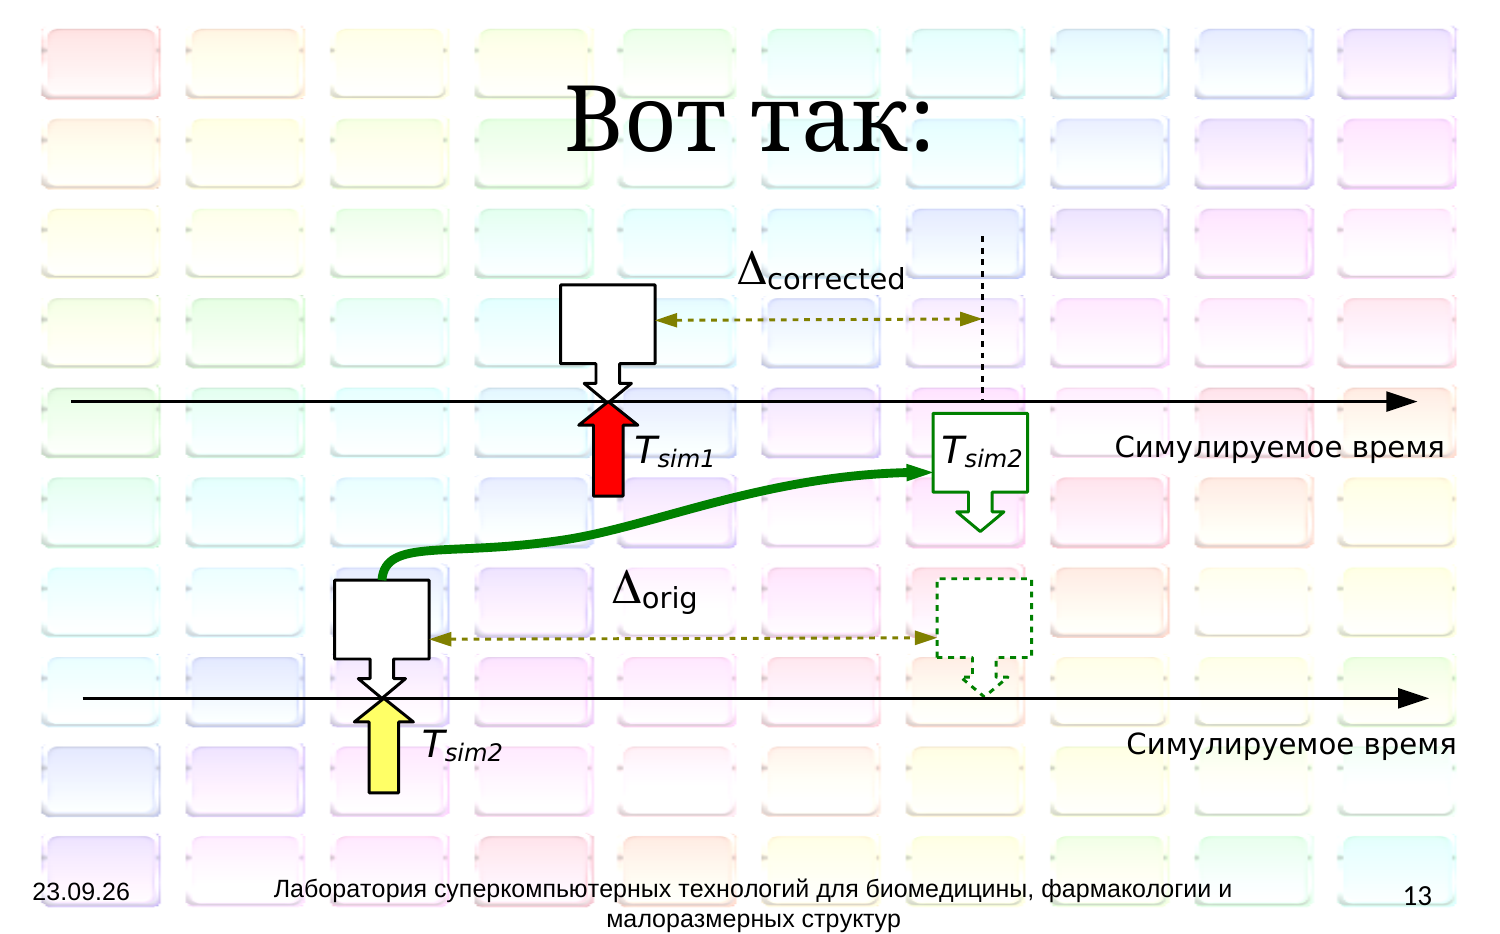

# Вот так:
Dcorrected
Tsim1
Tsim2
Симулируемое время
Dorig
Tsim2
Симулируемое время
Лаборатория суперкомпьютерных технологий для биомедицины, фармакологии и малоразмерных структур